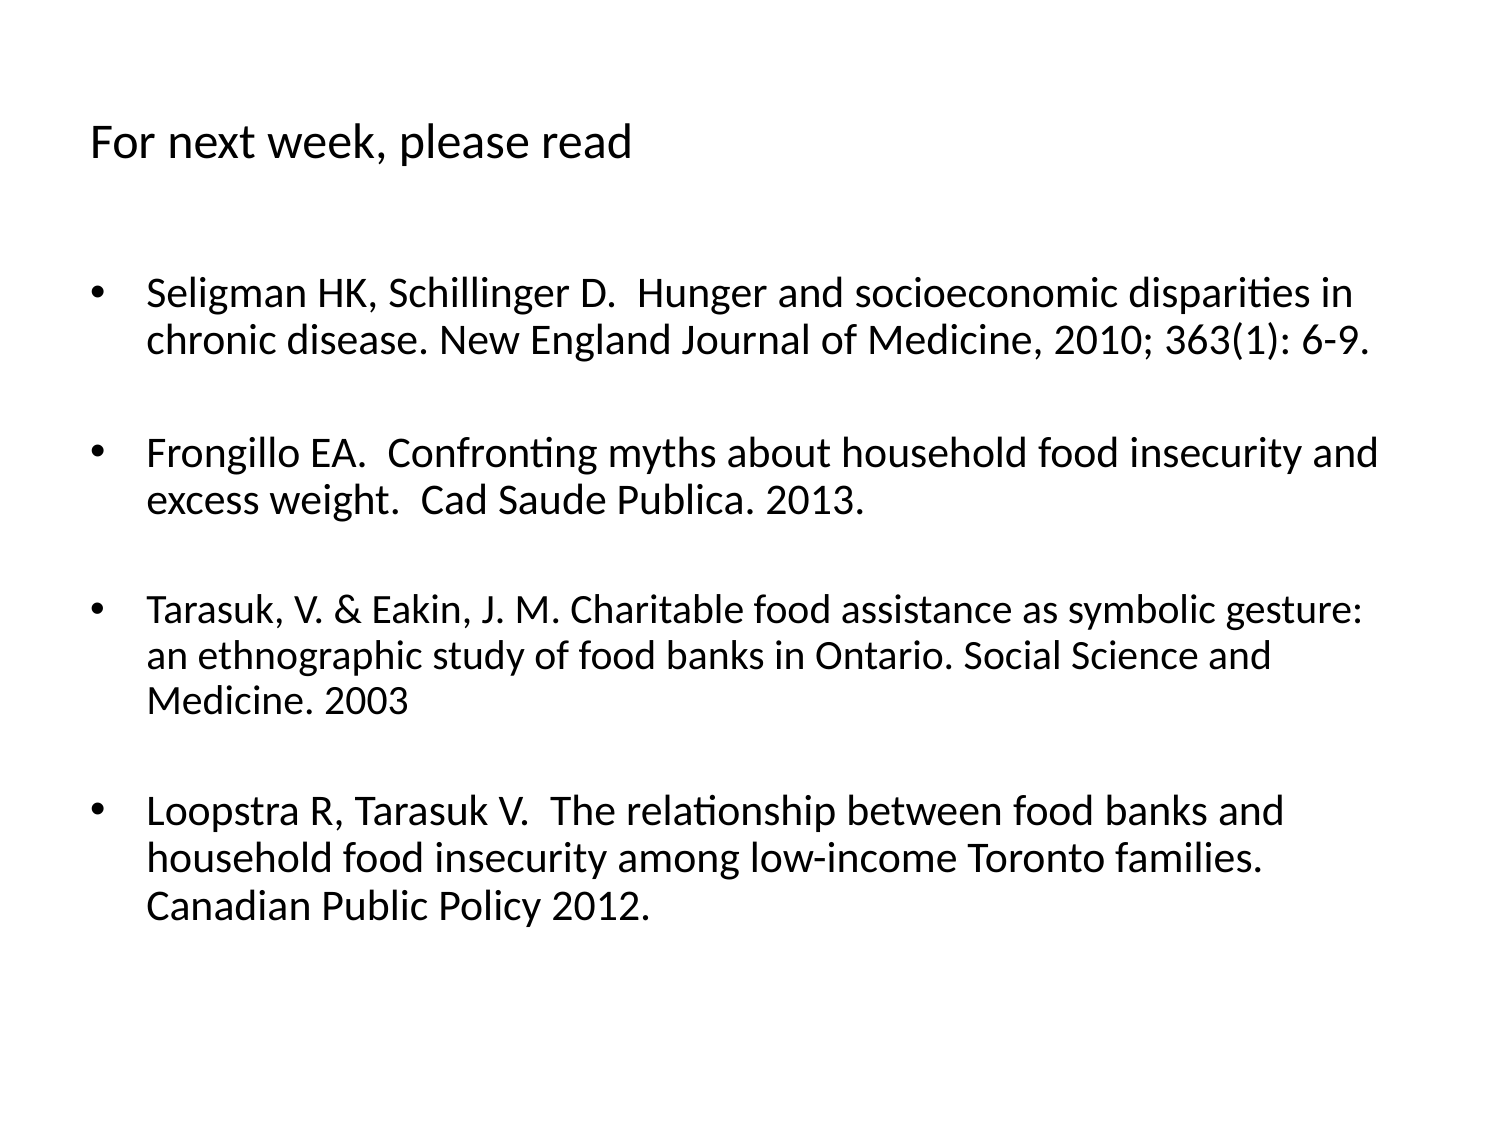

# For next week, please read
Seligman HK, Schillinger D. Hunger and socioeconomic disparities in chronic disease. New England Journal of Medicine, 2010; 363(1): 6-9.
Frongillo EA. Confronting myths about household food insecurity and excess weight. Cad Saude Publica. 2013.
Tarasuk, V. & Eakin, J. M. Charitable food assistance as symbolic gesture: an ethnographic study of food banks in Ontario. Social Science and Medicine. 2003
Loopstra R, Tarasuk V. The relationship between food banks and household food insecurity among low-income Toronto families. Canadian Public Policy 2012.